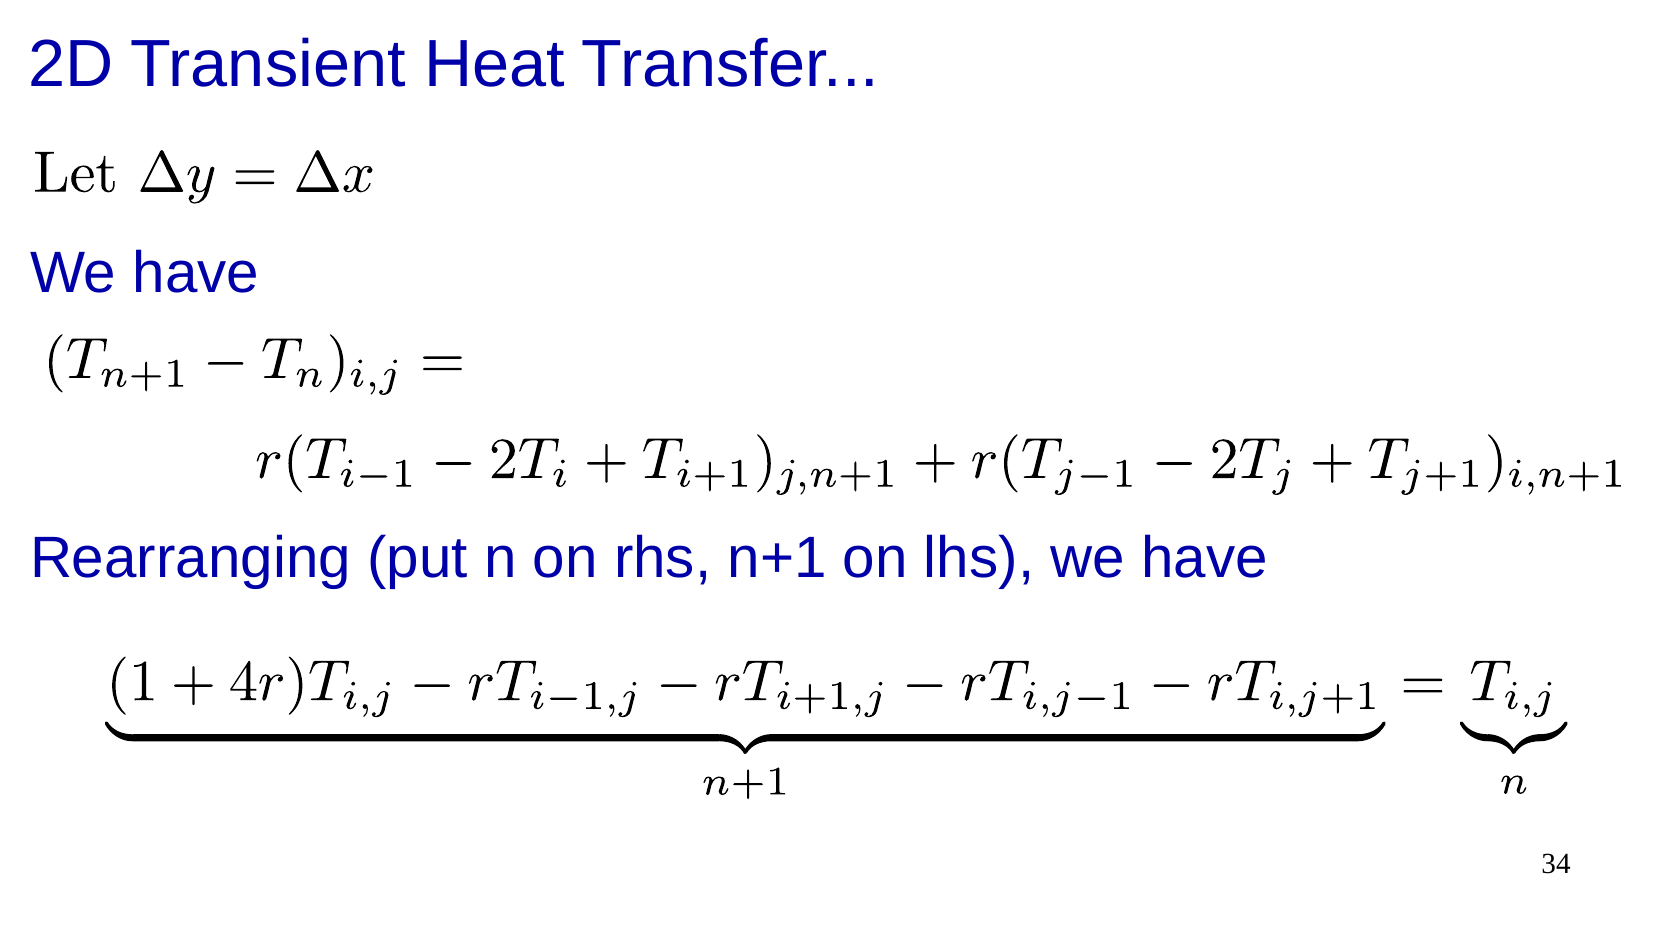

# 2D Transient Heat Transfer...
We have
Rearranging (put n on rhs, n+1 on lhs), we have
34